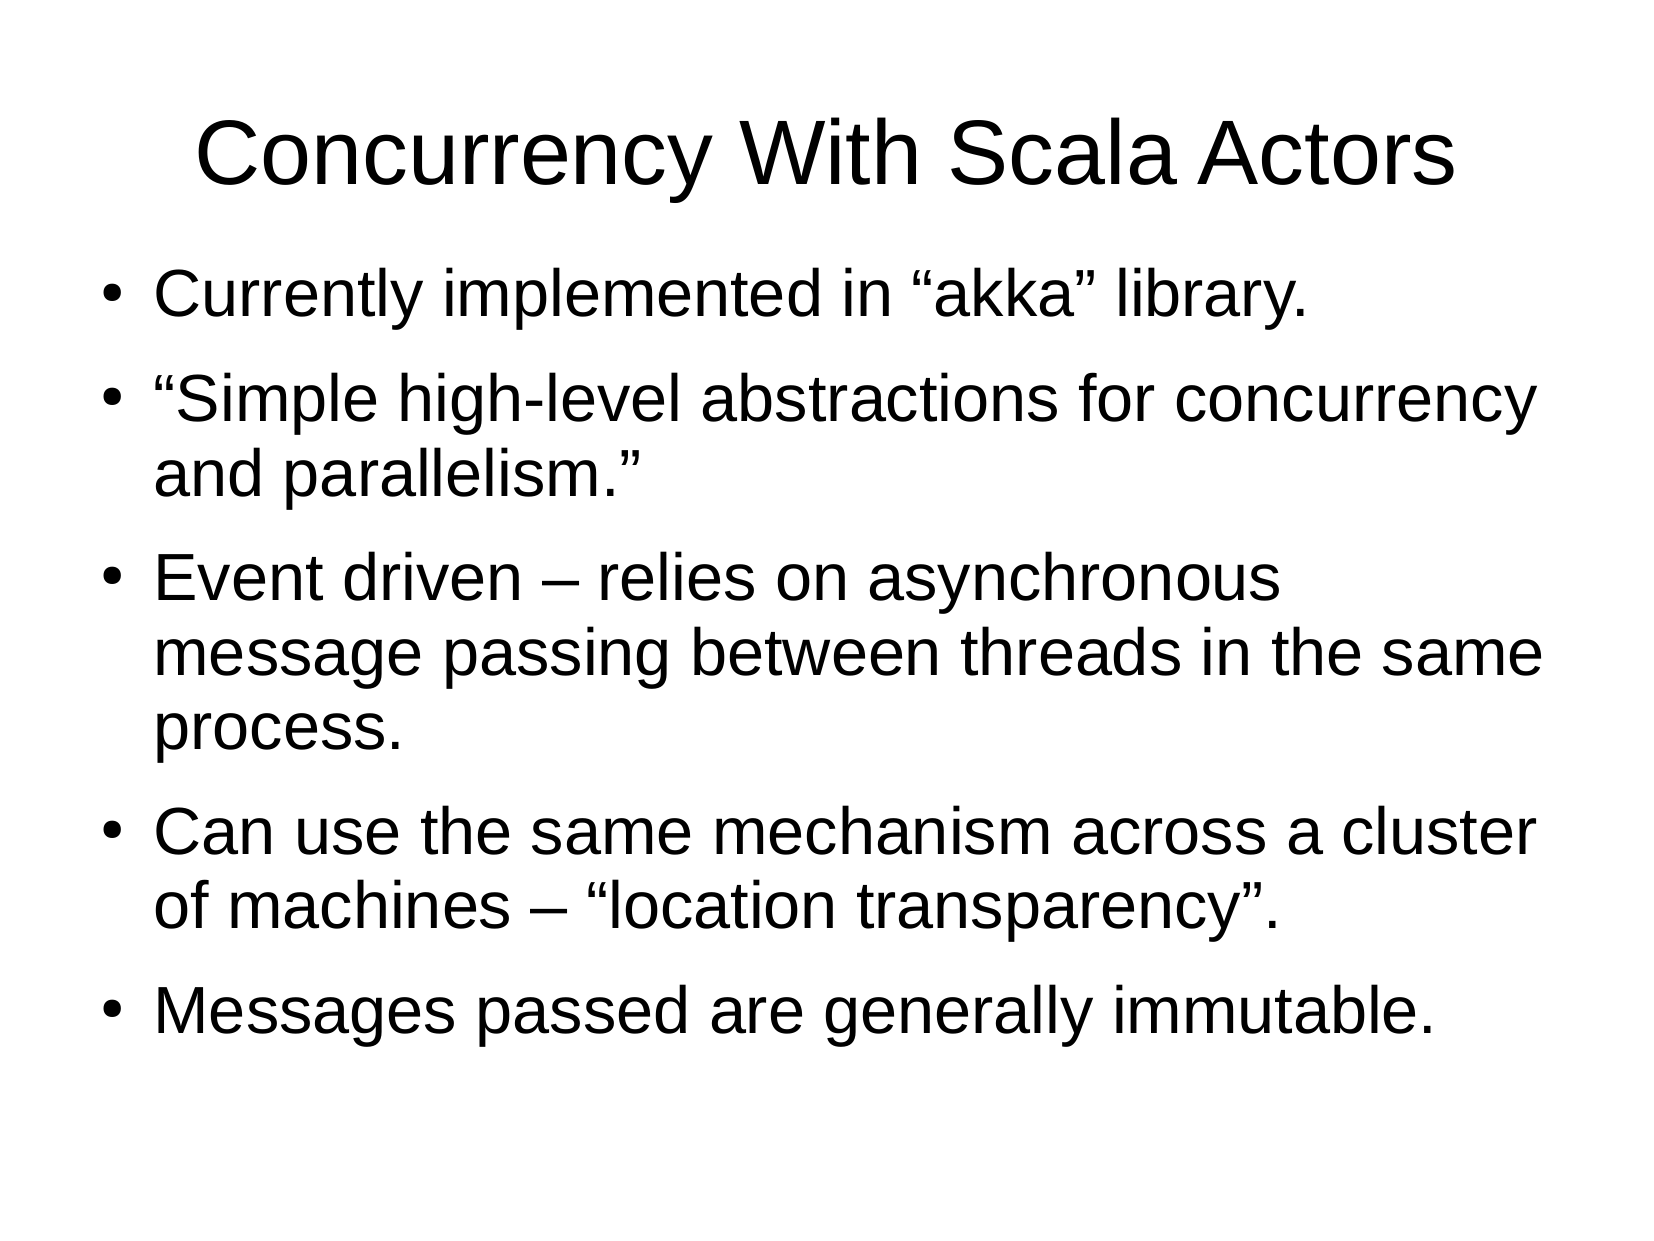

# Concurrency With Scala Actors
Currently implemented in “akka” library.
“Simple high-level abstractions for concurrency and parallelism.”
Event driven – relies on asynchronous message passing between threads in the same process.
Can use the same mechanism across a cluster of machines – “location transparency”.
Messages passed are generally immutable.